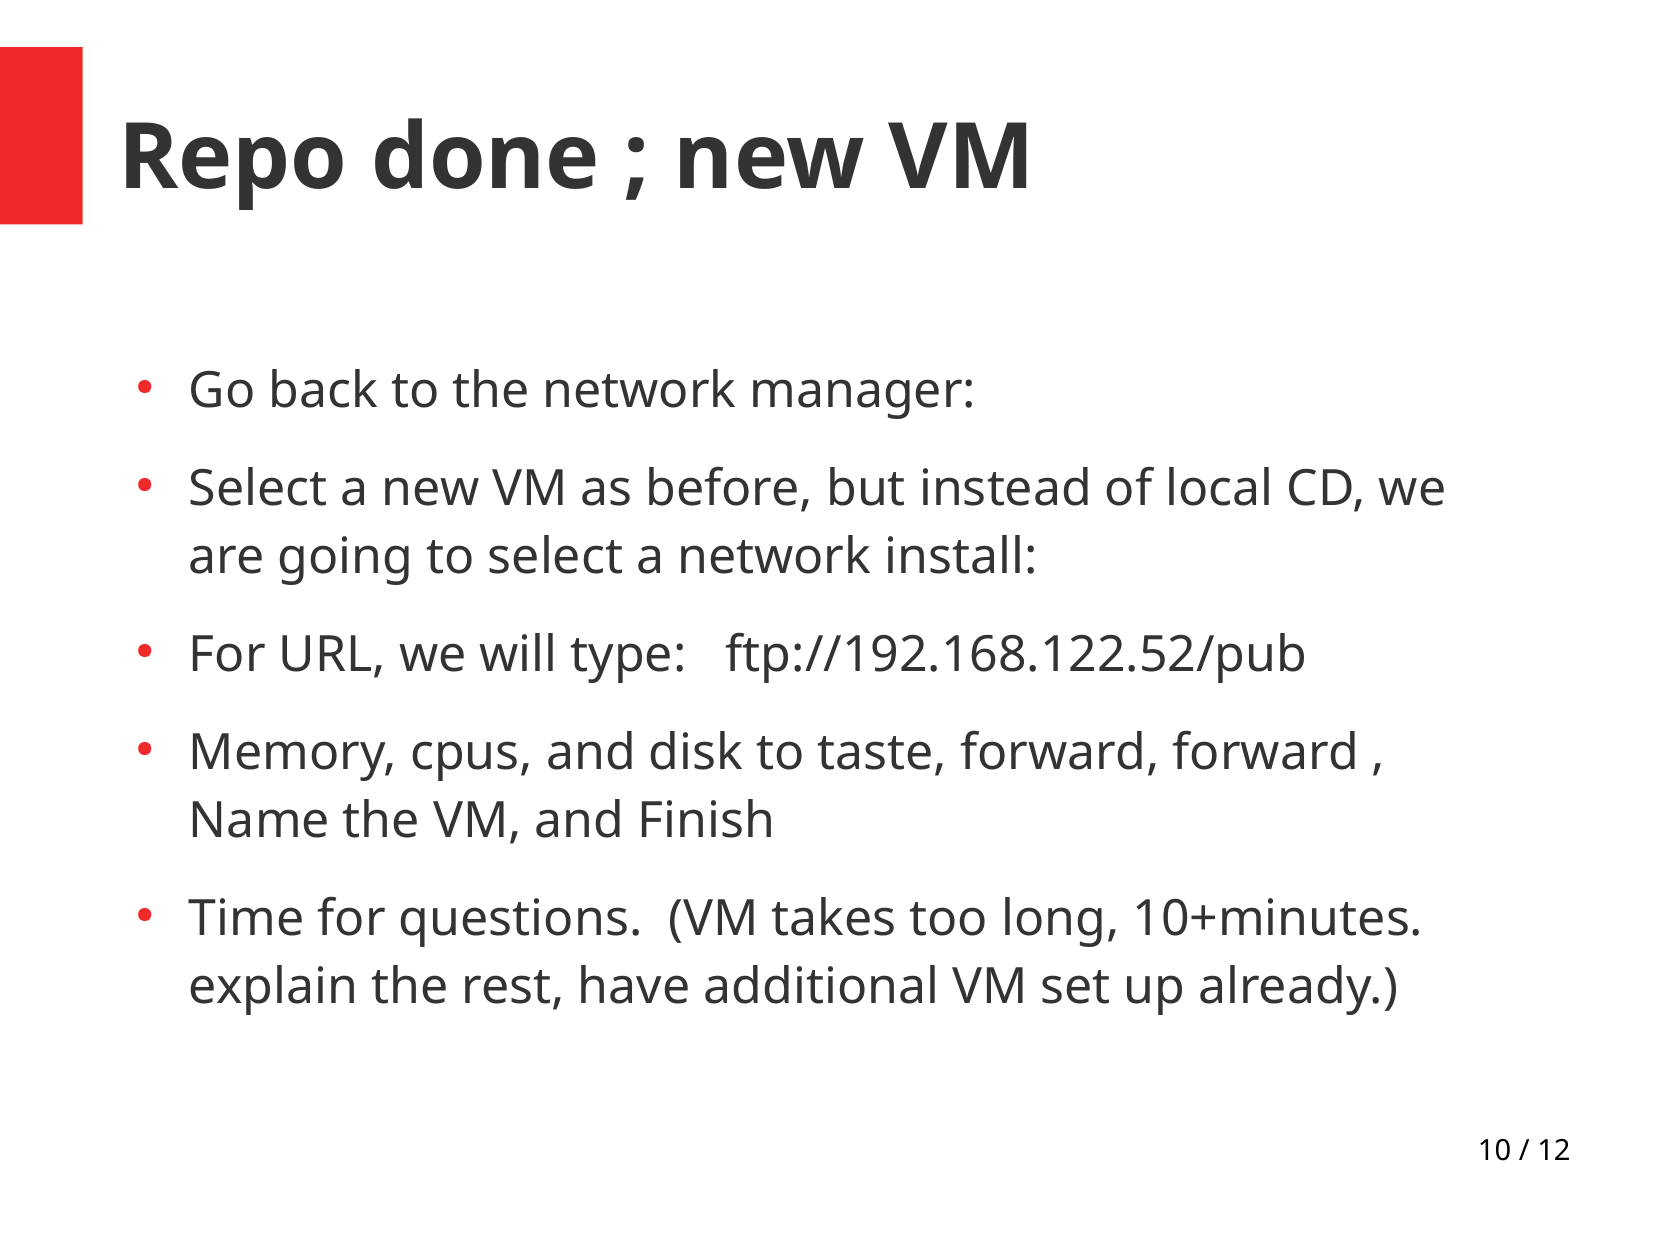

# Repo done ; new VM
Go back to the network manager:
Select a new VM as before, but instead of local CD, we are going to select a network install:
For URL, we will type: ftp://192.168.122.52/pub
Memory, cpus, and disk to taste, forward, forward , Name the VM, and Finish
Time for questions. (VM takes too long, 10+minutes. explain the rest, have additional VM set up already.)
10